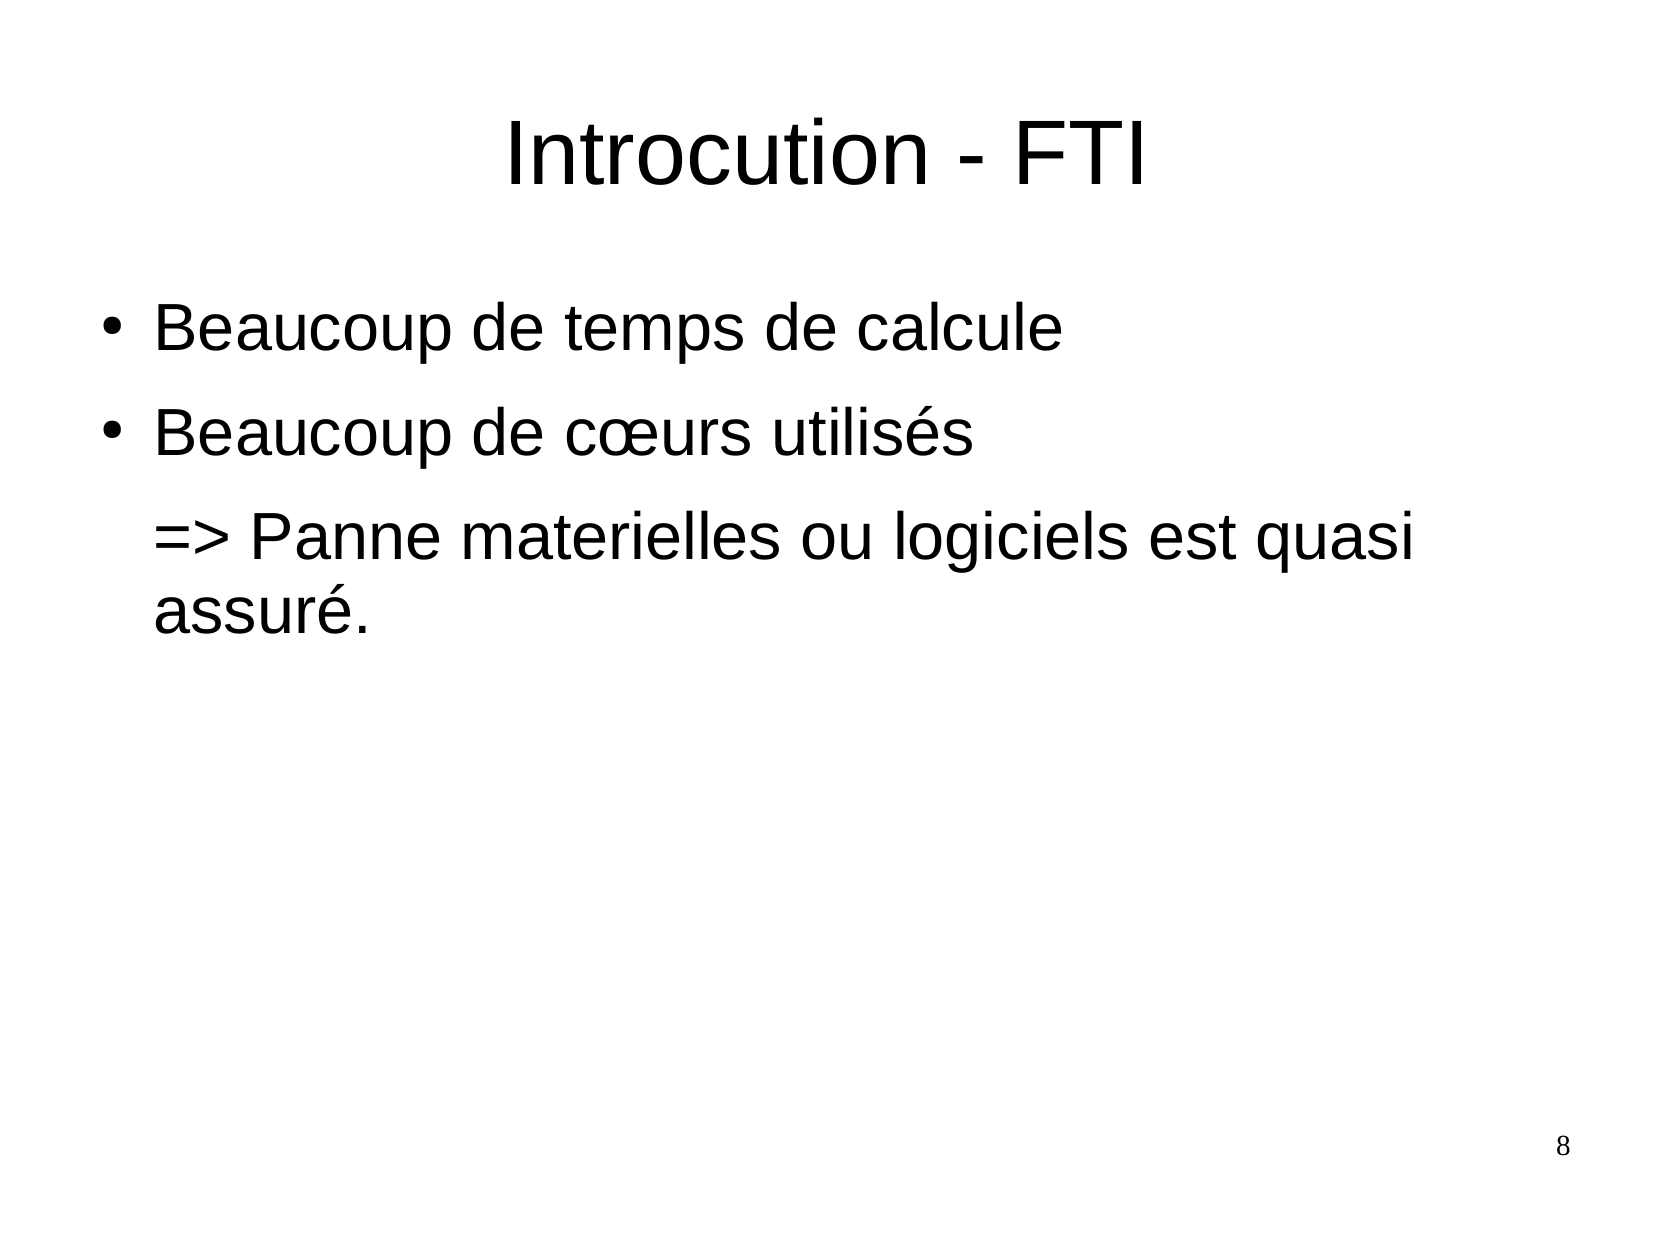

# Introcution - FTI
Beaucoup de temps de calcule
Beaucoup de cœurs utilisés
=> Panne materielles ou logiciels est quasi assuré.
8